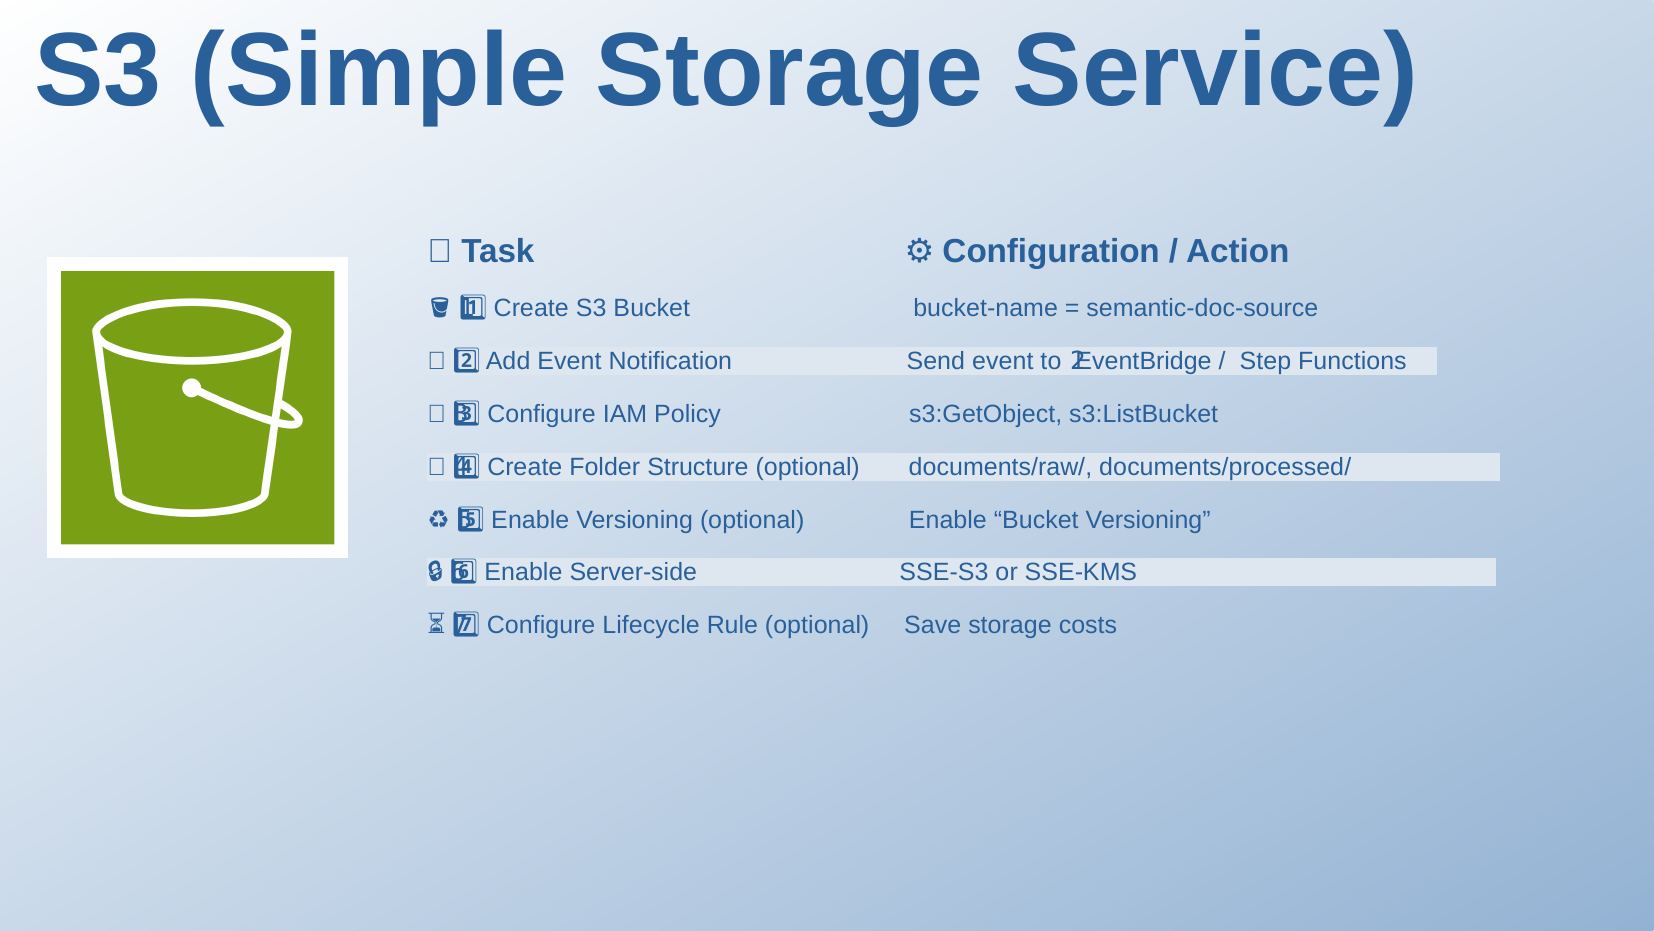

S3 (Simple Storage Service)
🧩 Task ⚙️ Configuration / Action
🪣 1️⃣ Create S3 Bucket bucket-name = semantic-doc-source
🔔 2️⃣ Add Event Notification Send event to ⏰ EventBridge / 🔁 Step Functions
🔐 3️⃣ Configure IAM Policy s3:GetObject, s3:ListBucket
📁 4️⃣ Create Folder Structure (optional) documents/raw/, documents/processed/
♻️ 5️⃣ Enable Versioning (optional) Enable “Bucket Versioning”
🔒 6️⃣ Enable Server-side SSE-S3 or SSE-KMS
⏳ 7️⃣ Configure Lifecycle Rule (optional) Save storage costs